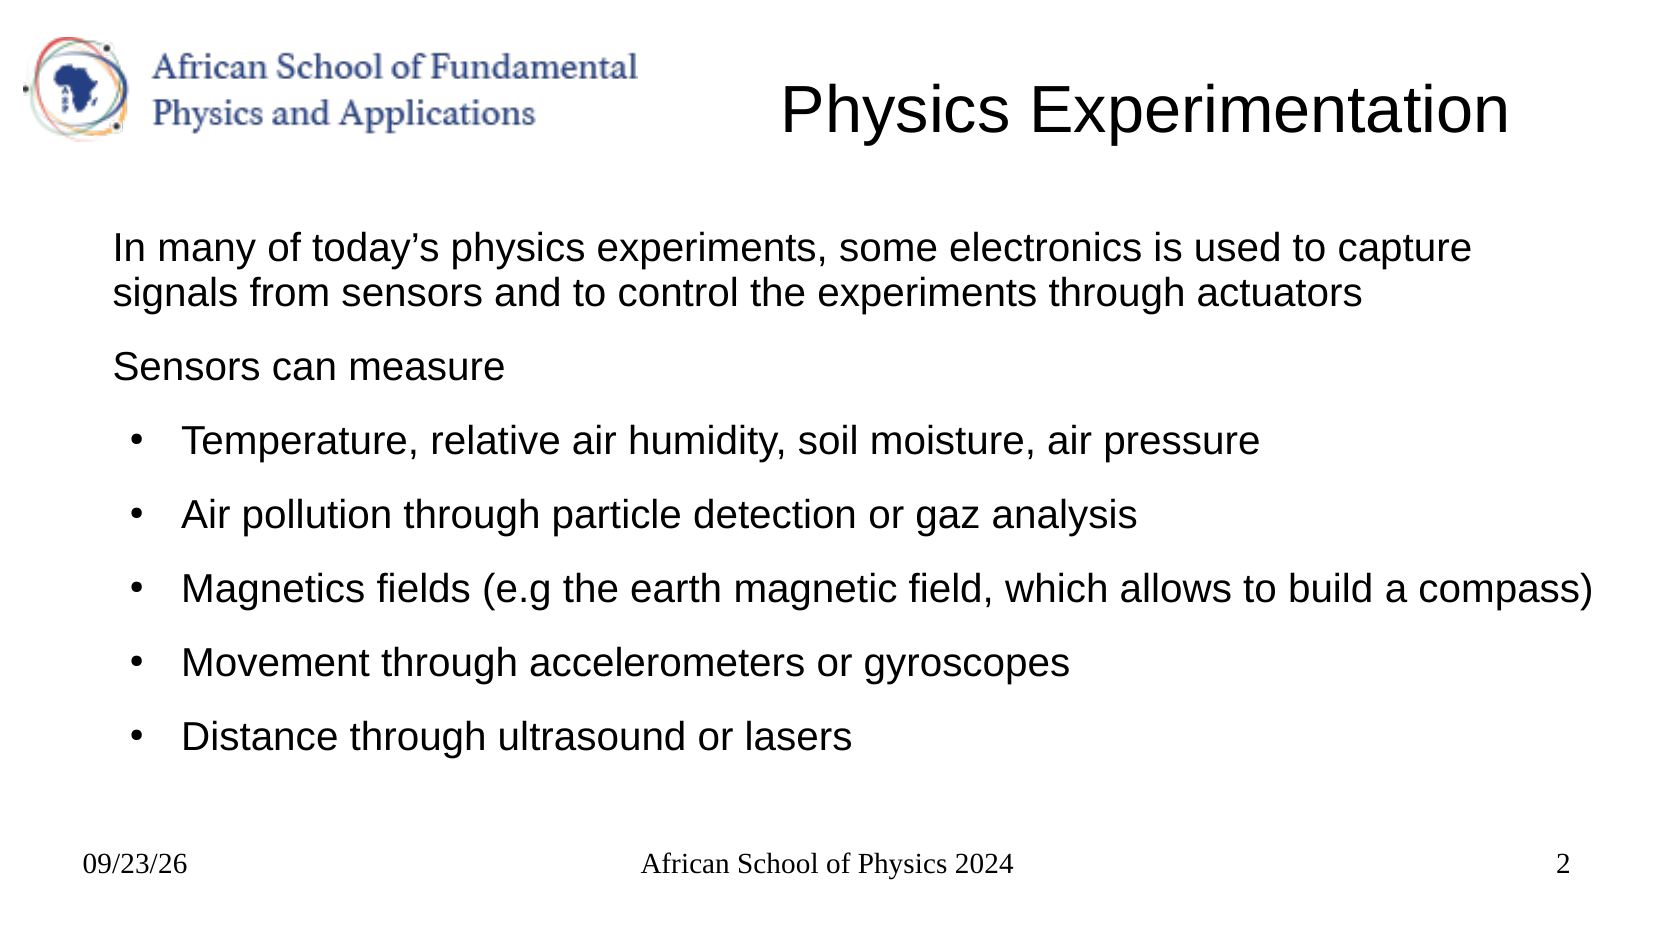

# Physics Experimentation
In many of today’s physics experiments, some electronics is used to capture signals from sensors and to control the experiments through actuators
Sensors can measure
Temperature, relative air humidity, soil moisture, air pressure
Air pollution through particle detection or gaz analysis
Magnetics fields (e.g the earth magnetic field, which allows to build a compass)
Movement through accelerometers or gyroscopes
Distance through ultrasound or lasers
African School of Physics 2024
2